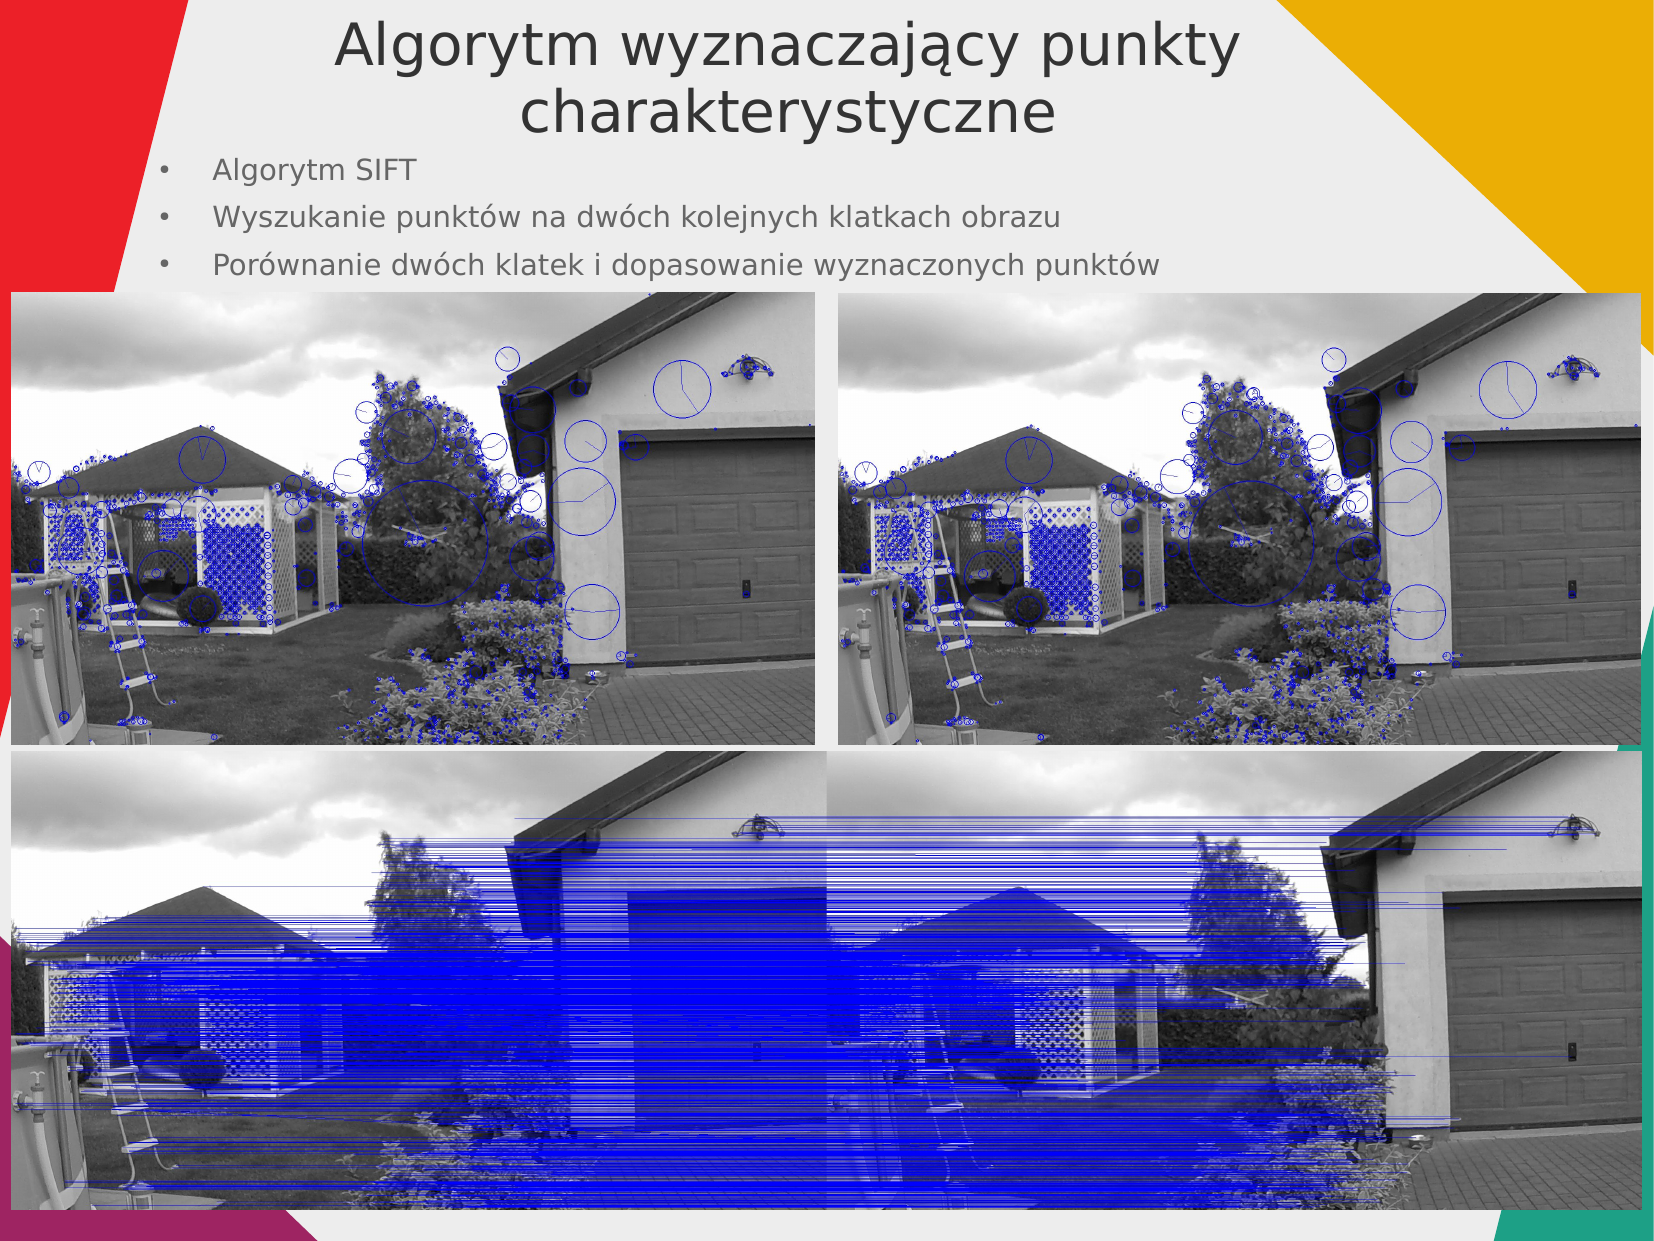

# Algorytm wyznaczający punkty charakterystyczne
Algorytm SIFT
Wyszukanie punktów na dwóch kolejnych klatkach obrazu
Porównanie dwóch klatek i dopasowanie wyznaczonych punktów
2